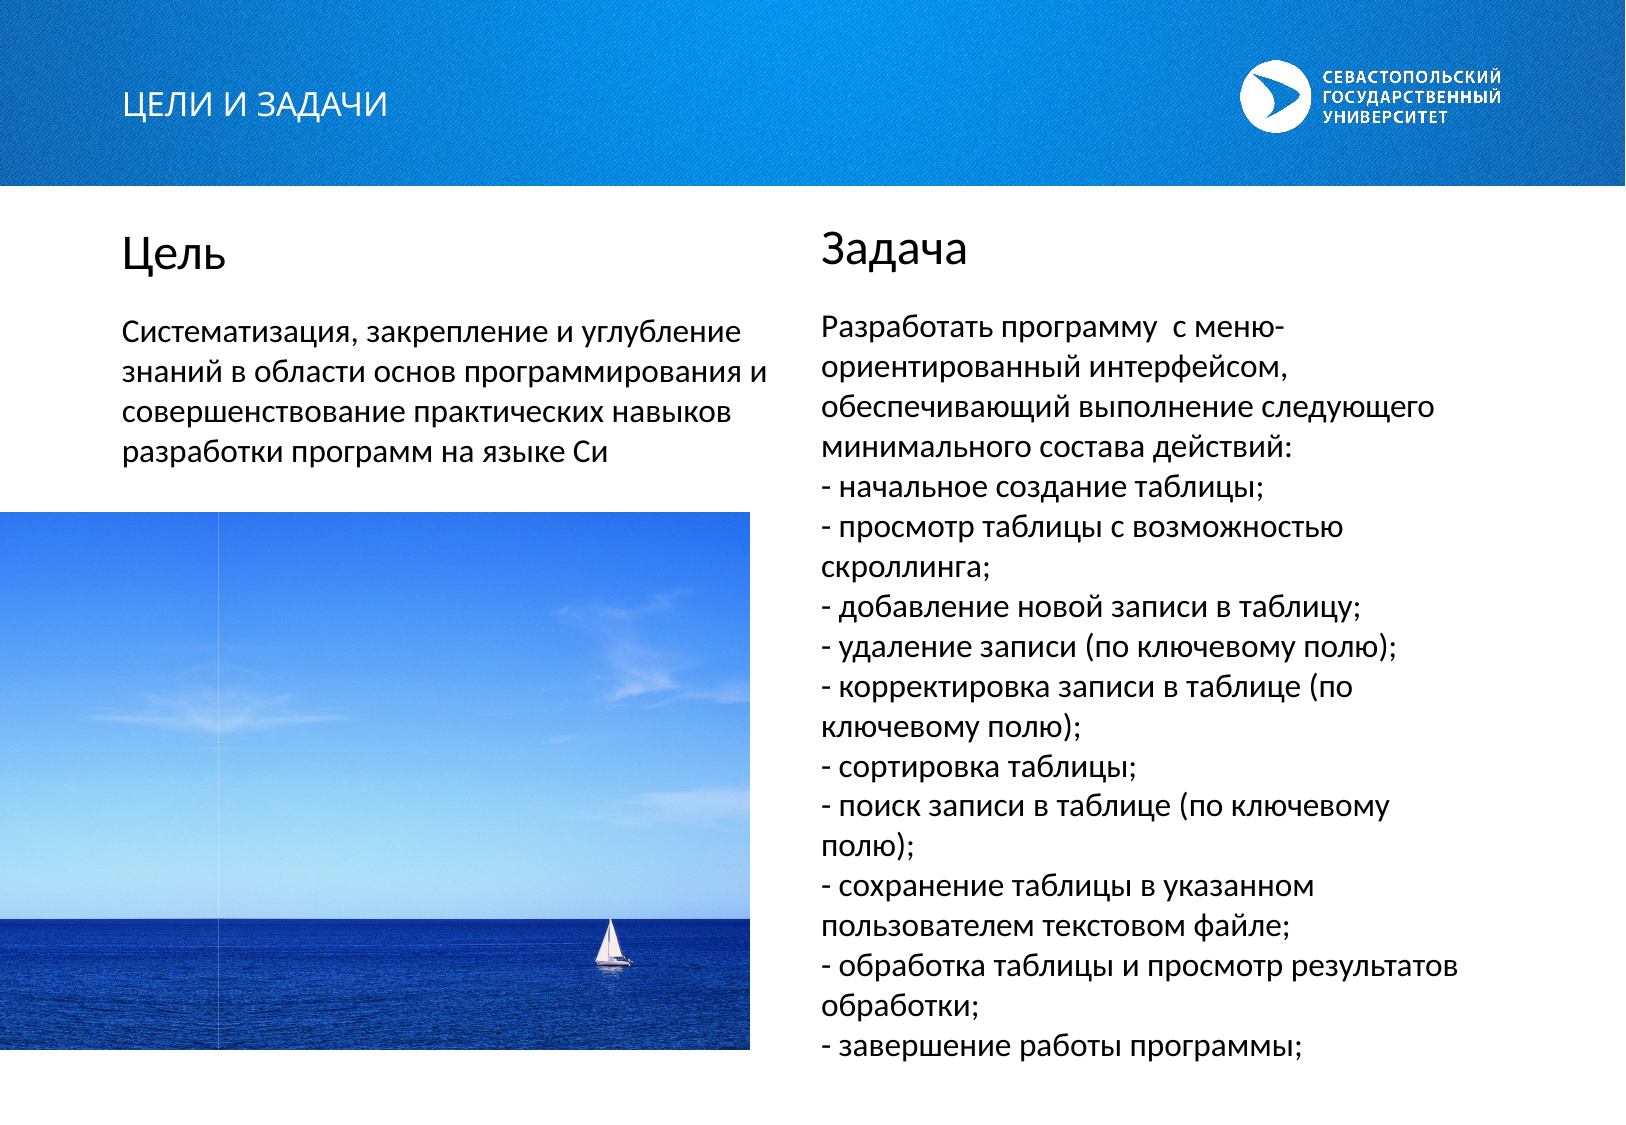

ЦЕЛИ И ЗАДАЧИ
Задача
Разработать программу с меню-ориентированный интерфейсом, обеспечивающий выполнение следующего минимального состава действий:
- начальное создание таблицы;
- просмотр таблицы с возможностью скроллинга;
- добавление новой записи в таблицу;
- удаление записи (по ключевому полю);
- корректировка записи в таблице (по ключевому полю);
- сортировка таблицы;
- поиск записи в таблице (по ключевому полю);
- сохранение таблицы в указанном пользователем текстовом файле;
- обработка таблицы и просмотр результатов обработки;
- завершение работы программы;
Цель
Систематизация, закрепление и углубление знаний в области основ программирования и совершенствование практических навыков разработки программ на языке Си